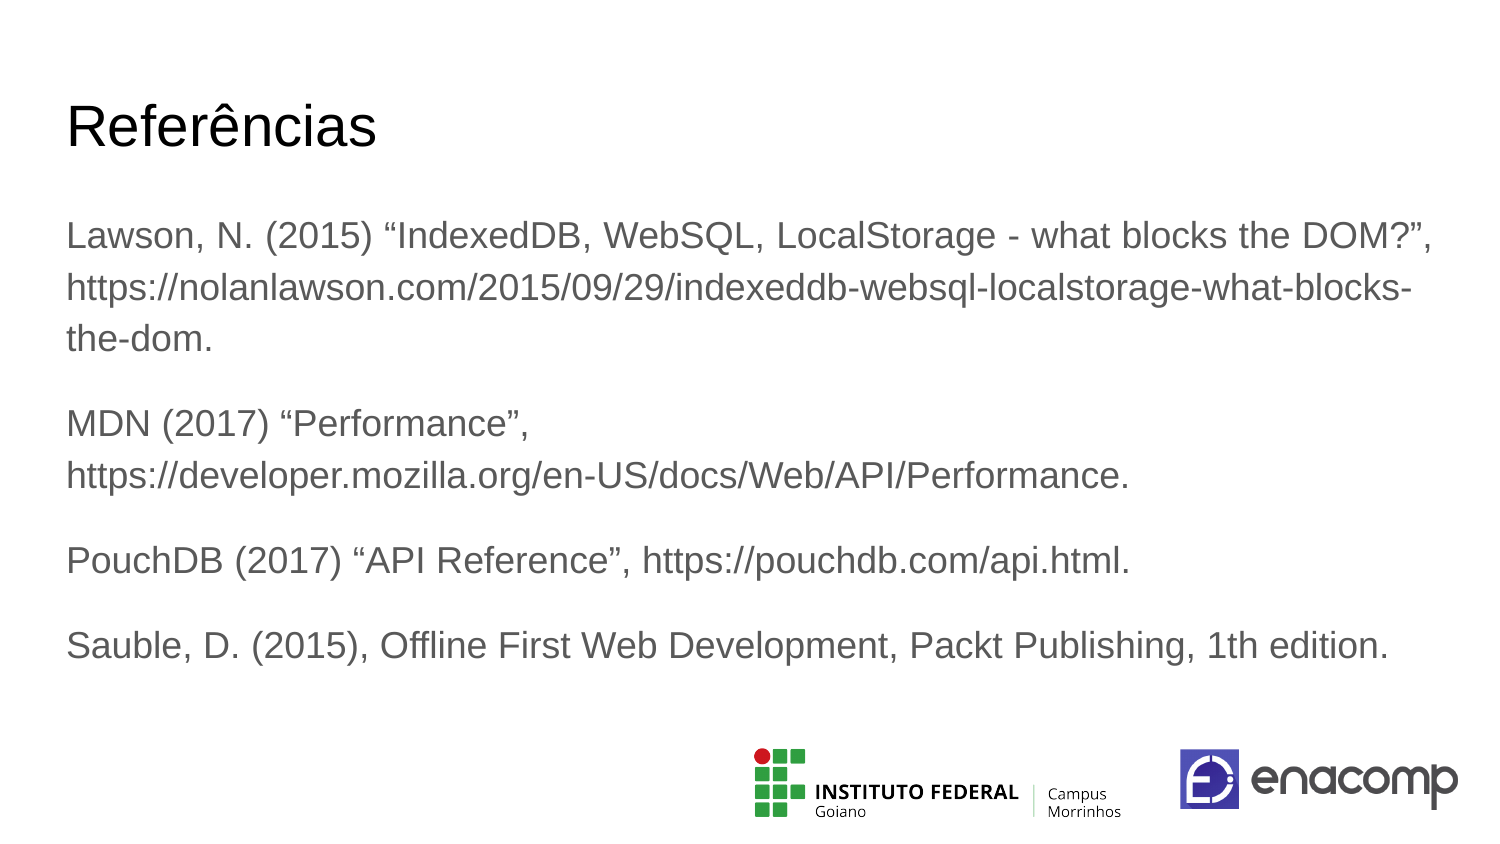

# Referências
Lawson, N. (2015) “IndexedDB, WebSQL, LocalStorage - what blocks the DOM?”, https://nolanlawson.com/2015/09/29/indexeddb-websql-localstorage-what-blocks-the-dom.
MDN (2017) “Performance”, https://developer.mozilla.org/en-US/docs/Web/API/Performance.
PouchDB (2017) “API Reference”, https://pouchdb.com/api.html.
Sauble, D. (2015), Offline First Web Development, Packt Publishing, 1th edition.